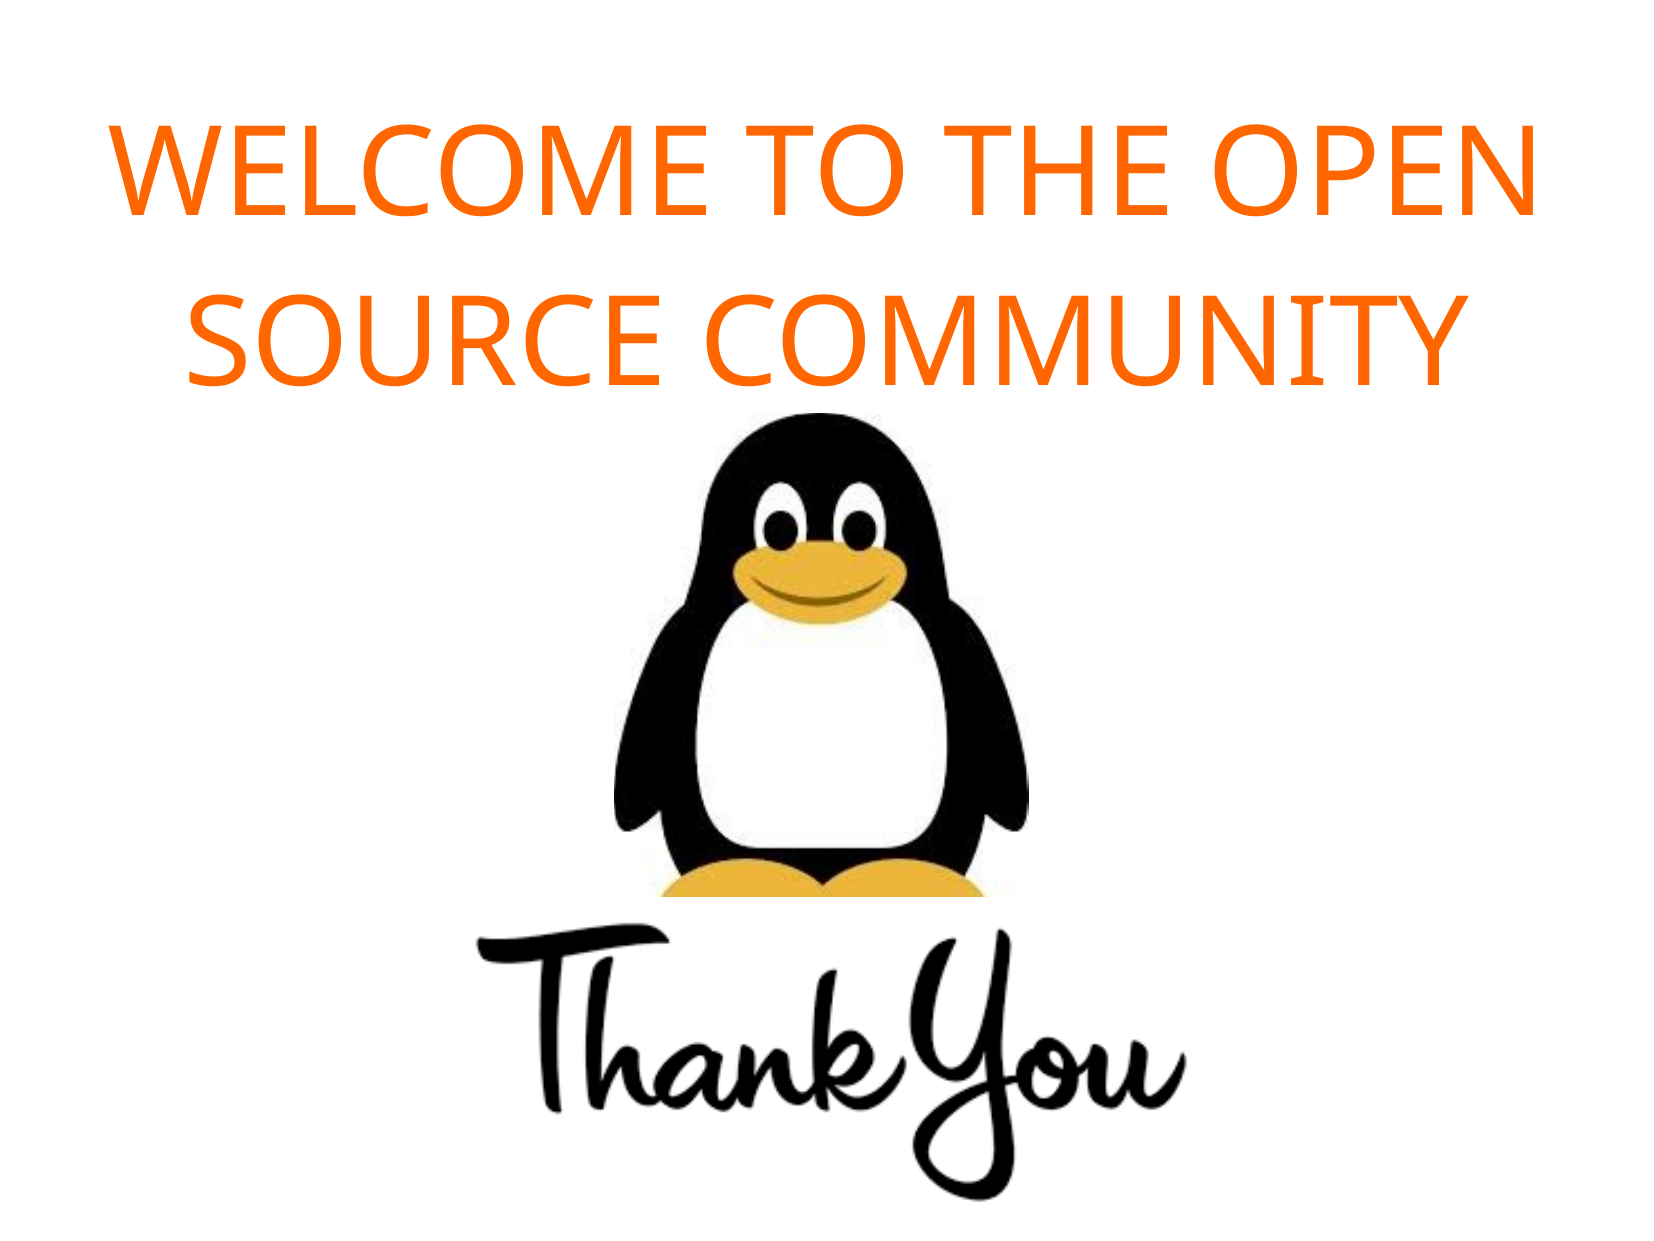

# WELCOME TO THE OPEN SOURCE COMMUNITY